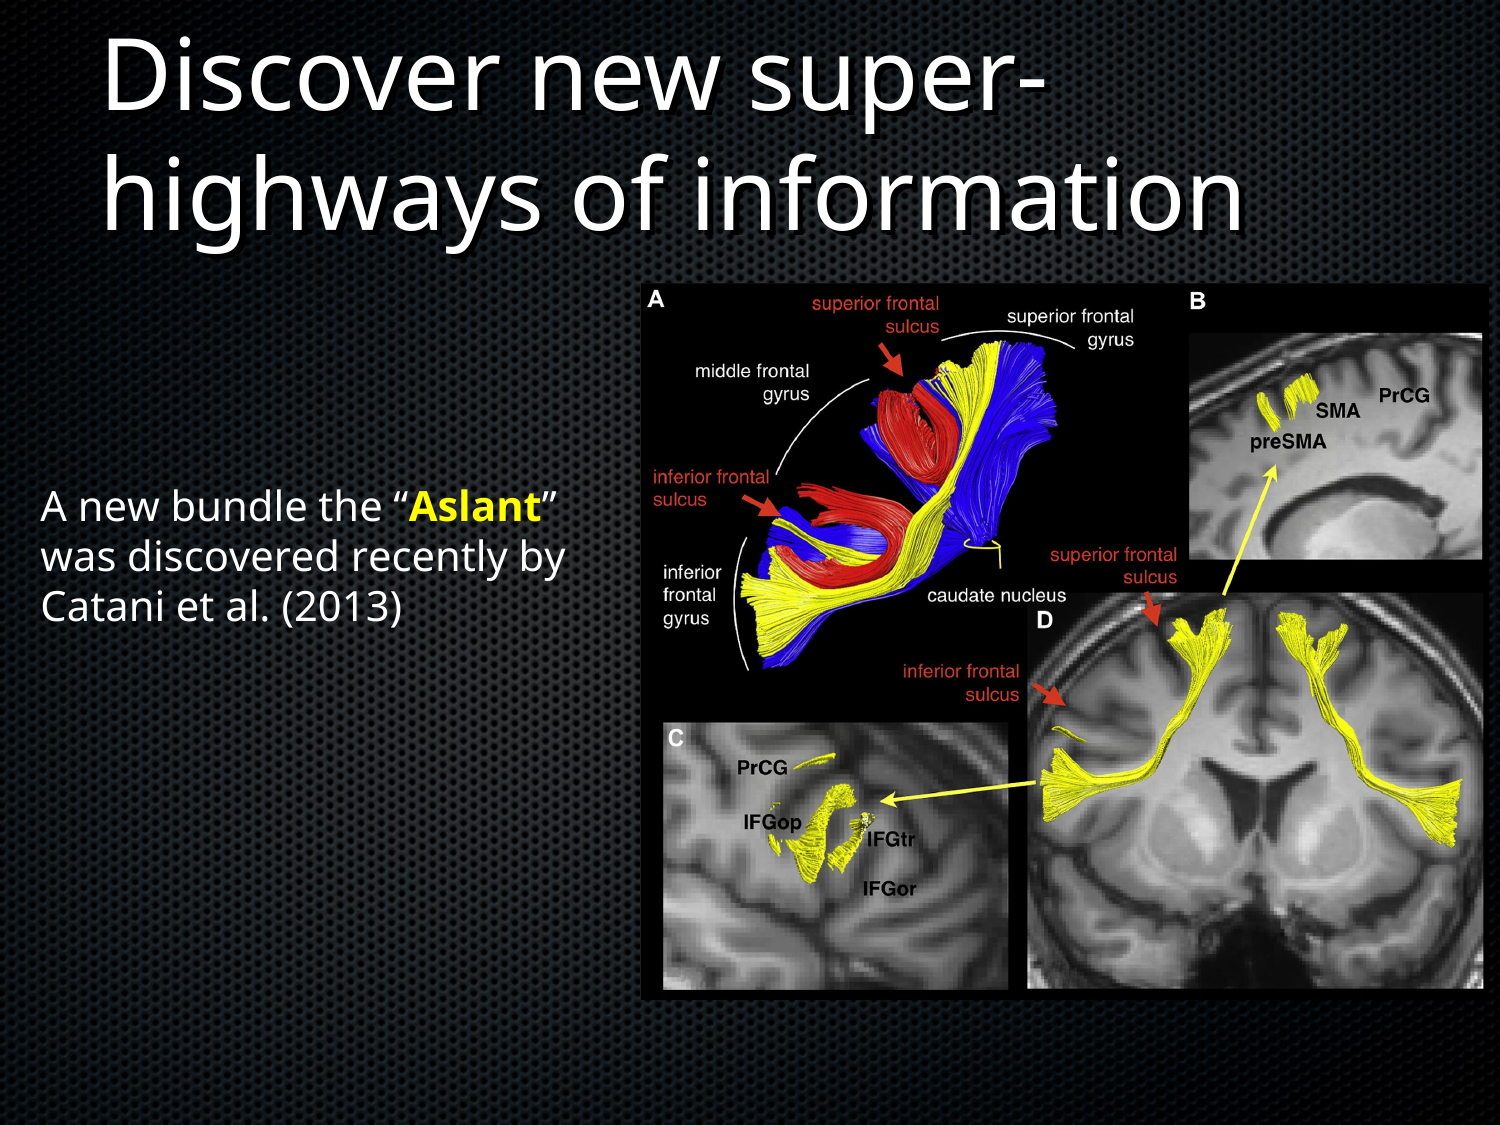

# Discover new super- highways of information
A new bundle the “Aslant”
was discovered recently by
Catani et al. (2013)